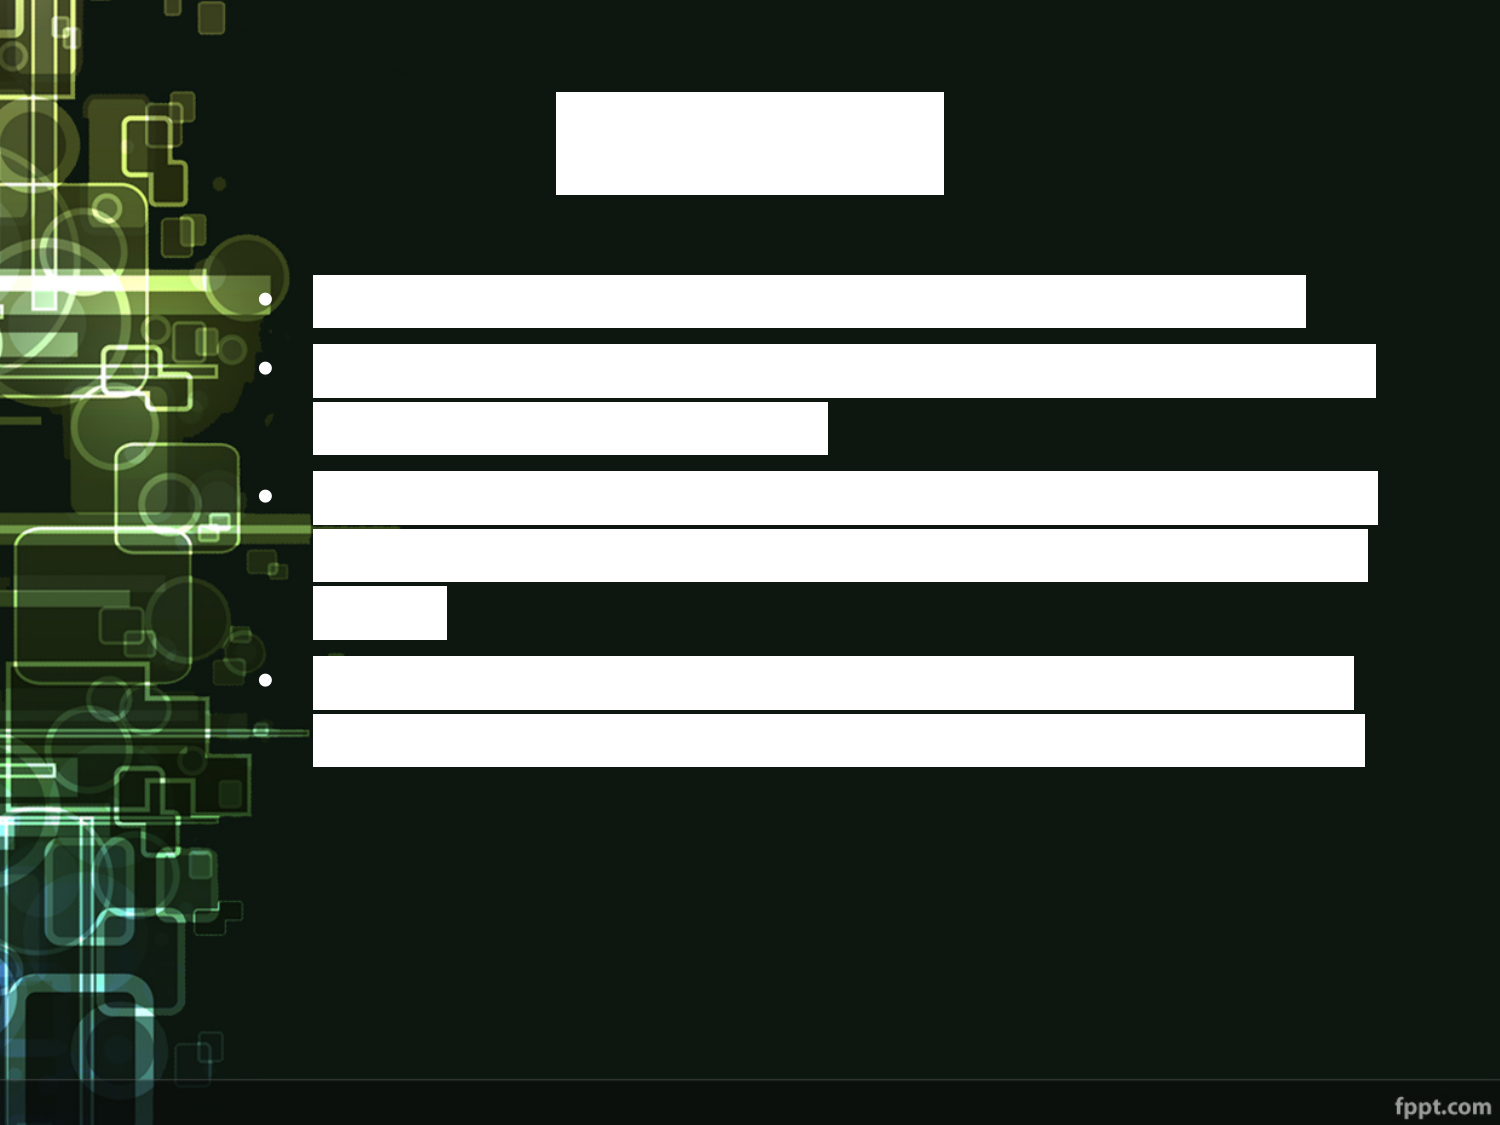

# Literatura
Is there a need for fuzzy logic? [Lotfi A. Zadeh]
Systemy rozmyte i ich zastosowania [Krzysztof Rykaczewski]
Modelowanie rozmyte [Grzegorz Głowaty, praca magisterska napisana pod kierunkiem A. Łachwy, 2003].
Metody i techniki sztucznej inteligencji [Leszek Rutkowski, Wydawnictwo Naukowe PWN, 2005. ]